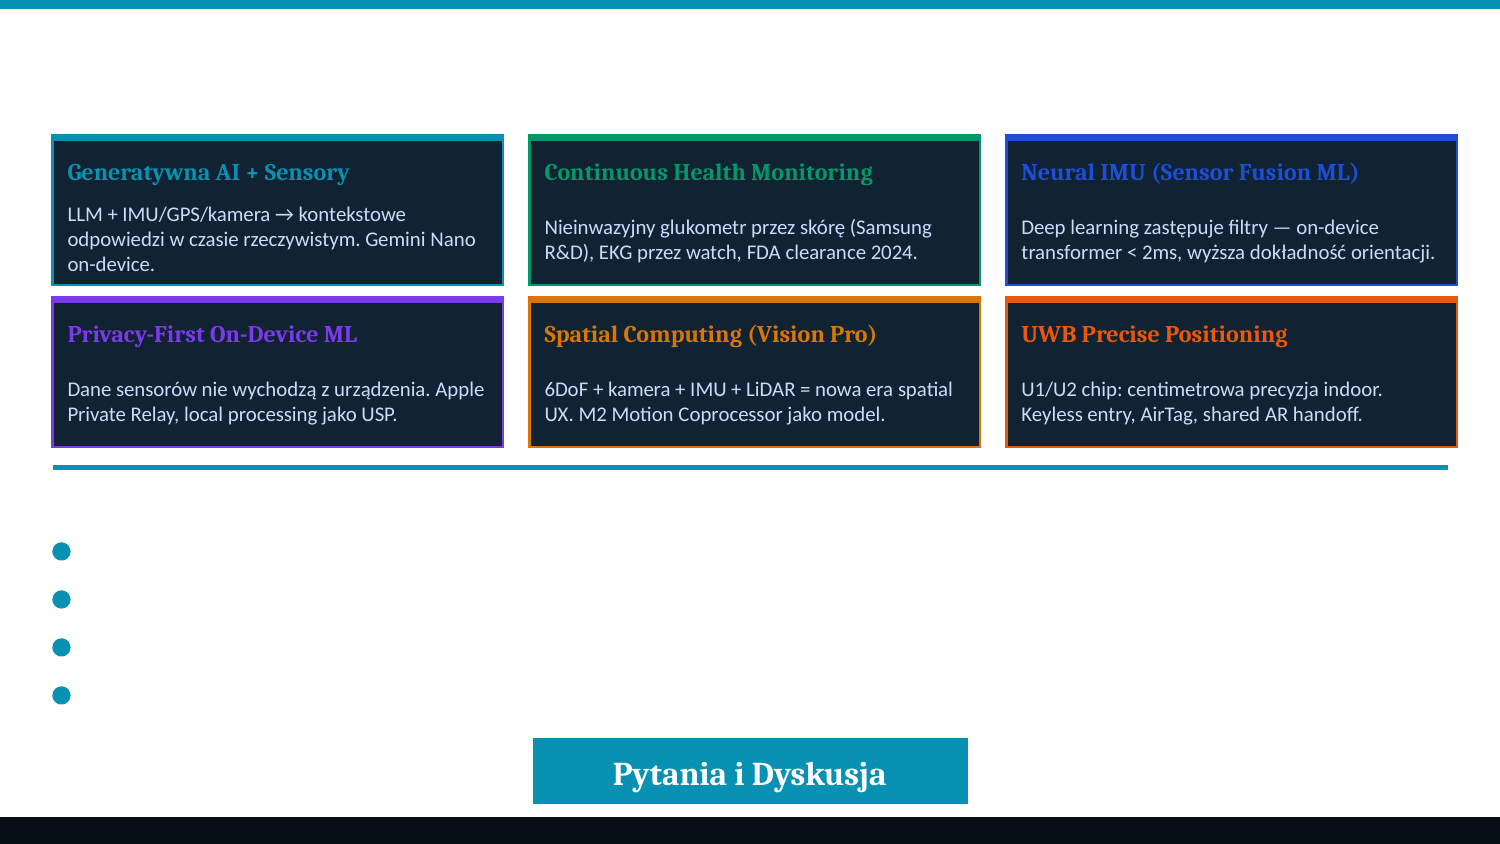

Trendy i Podsumowanie
Generatywna AI + Sensory
Continuous Health Monitoring
Neural IMU (Sensor Fusion ML)
LLM + IMU/GPS/kamera → kontekstowe odpowiedzi w czasie rzeczywistym. Gemini Nano on-device.
Nieinwazyjny glukometr przez skórę (Samsung R&D), EKG przez watch, FDA clearance 2024.
Deep learning zastępuje filtry — on-device transformer < 2ms, wyższa dokładność orientacji.
Privacy-First On-Device ML
Spatial Computing (Vision Pro)
UWB Precise Positioning
Dane sensorów nie wychodzą z urządzenia. Apple Private Relay, local processing jako USP.
6DoF + kamera + IMU + LiDAR = nowa era spatial UX. M2 Motion Coprocessor jako model.
U1/U2 chip: centimetrowa precyzja indoor. Keyless entry, AirTag, shared AR handoff.
Kluczowe wnioski wykładu:
Żaden pojedynczy sensor nie jest wystarczający — fuzja (Kalman, komplementarny) to produkcyjny standard każdej aplikacji mobilnej
Prywatność i bateria to ograniczenia niefunkcjonalne pierwszej klasy — projektuj z nimi od dnia 1, nie na końcu
IMU dostępne BEZ uprawnień runtime — potencjalny wektor ataku; Android 12+ ogranicza, ale nie eliminuje ryzyka
CHRE / Motion Coprocessor zmienił paradygmat: Always-On sensing nie kosztuje baterii tyle co kiedyś — sensory ciągłe są możliwe
Pytania i Dyskusja